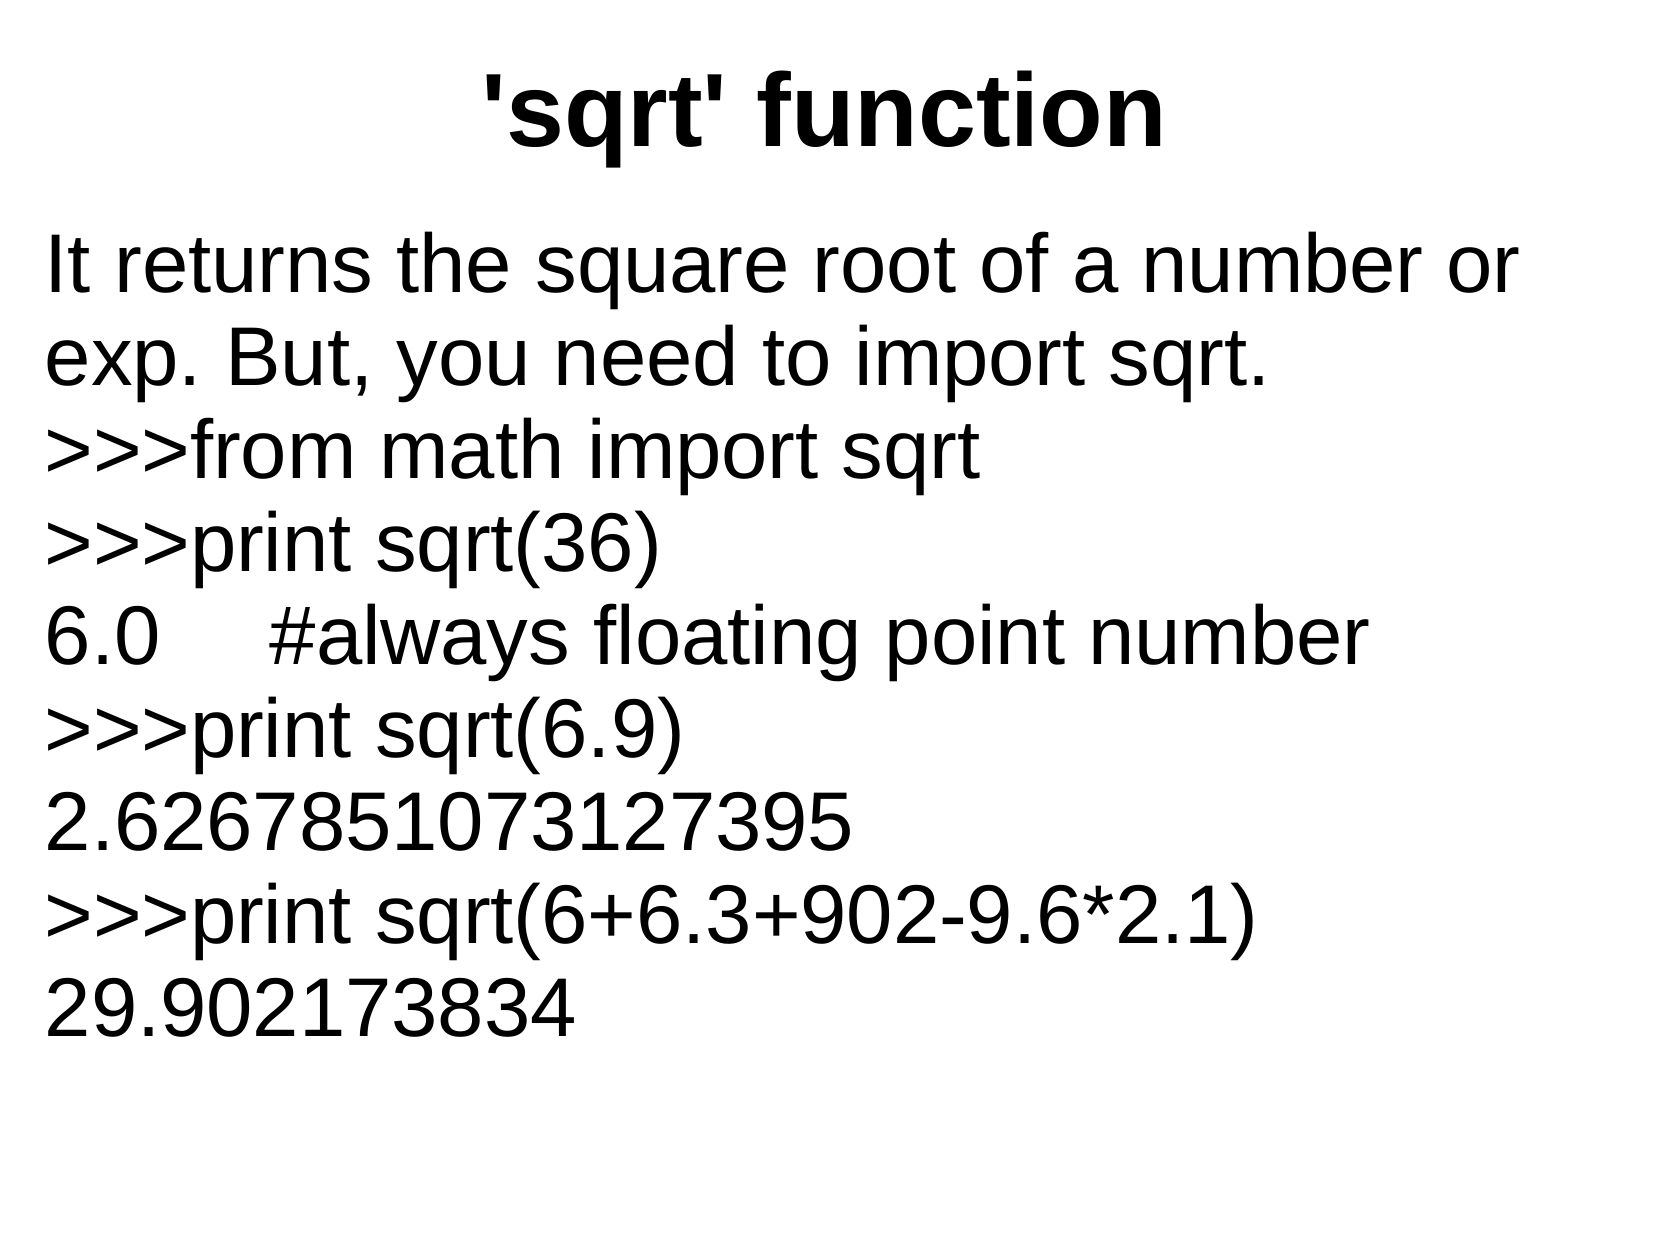

'sqrt' function
It returns the square root of a number or exp. But, you need to import sqrt.
>>>from math import sqrt
>>>print sqrt(36)
6.0 		#always floating point number
>>>print sqrt(6.9)
2.6267851073127395
>>>print sqrt(6+6.3+902-9.6*2.1)
29.902173834